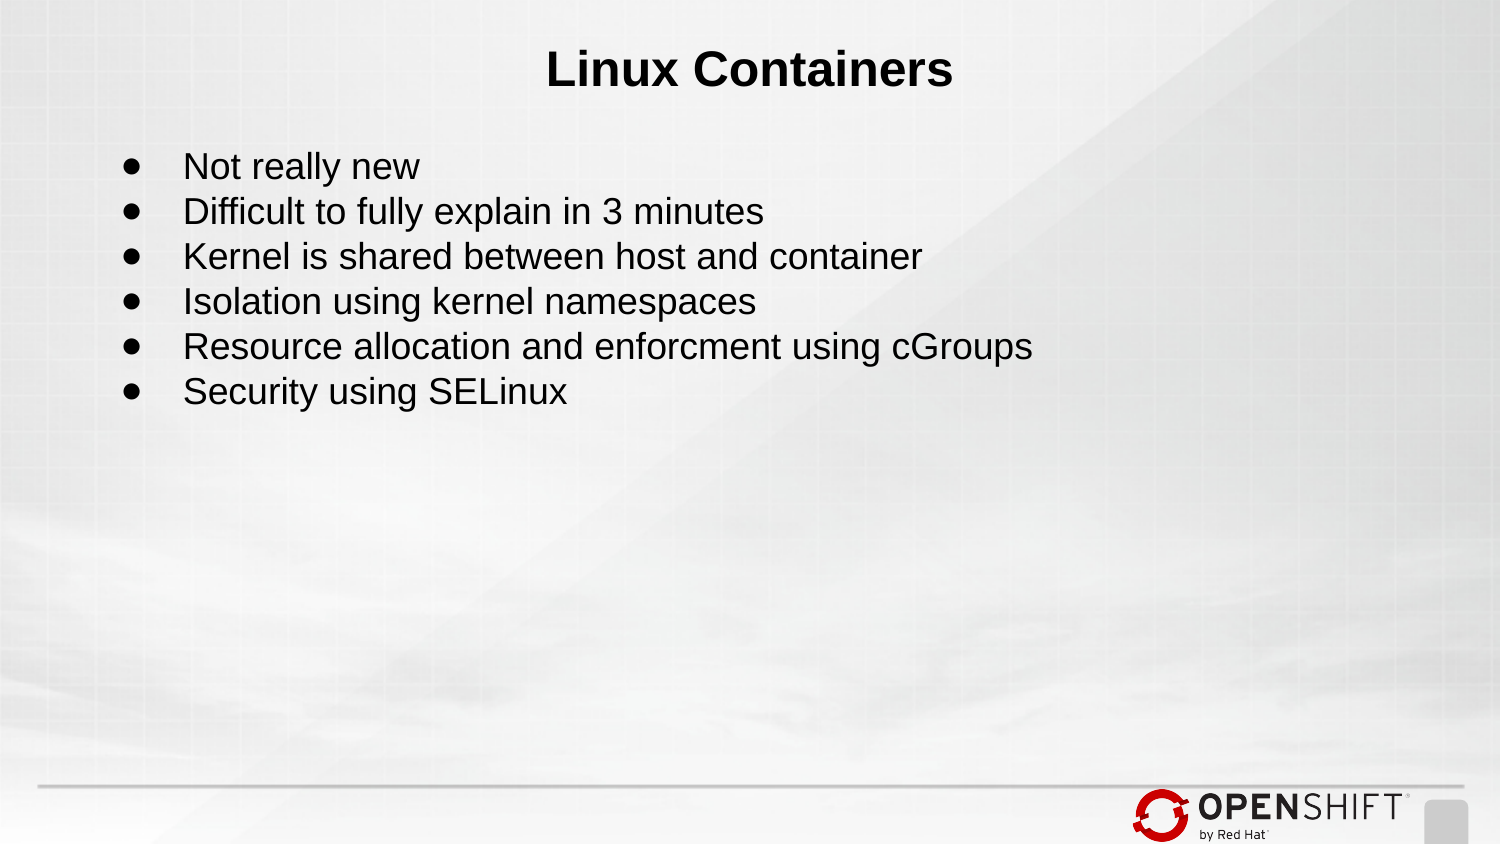

# Linux Containers
Not really new
Difficult to fully explain in 3 minutes
Kernel is shared between host and container
Isolation using kernel namespaces
Resource allocation and enforcment using cGroups
Security using SELinux